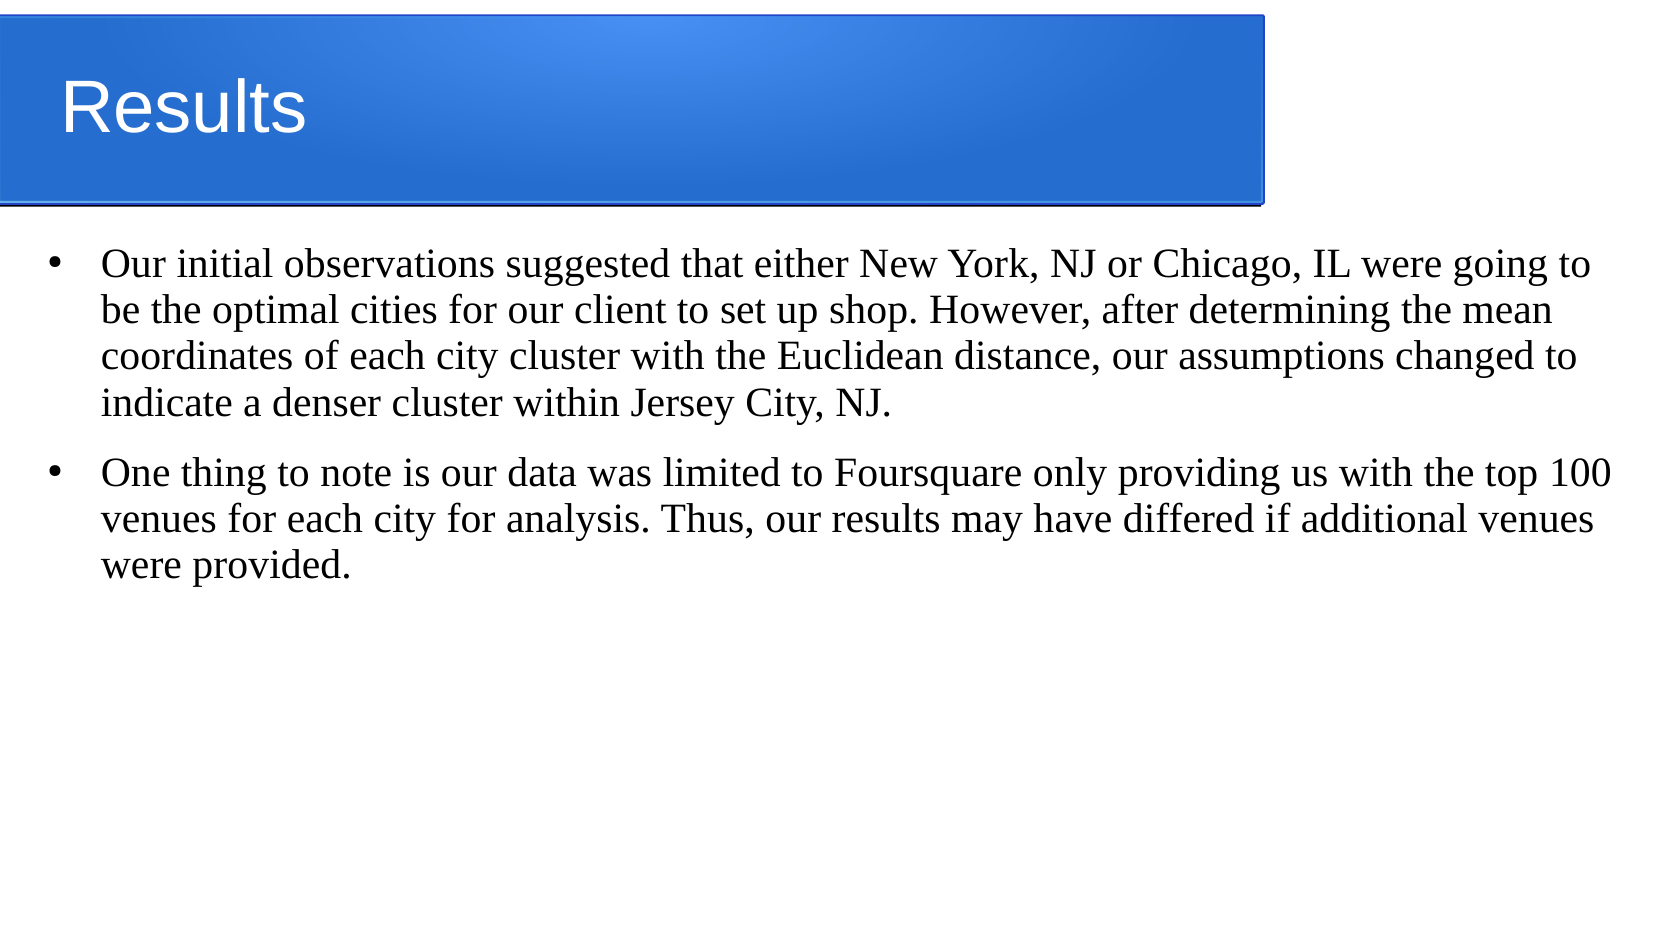

# Results
Our initial observations suggested that either New York, NJ or Chicago, IL were going to be the optimal cities for our client to set up shop. However, after determining the mean coordinates of each city cluster with the Euclidean distance, our assumptions changed to indicate a denser cluster within Jersey City, NJ.
One thing to note is our data was limited to Foursquare only providing us with the top 100 venues for each city for analysis. Thus, our results may have differed if additional venues were provided.